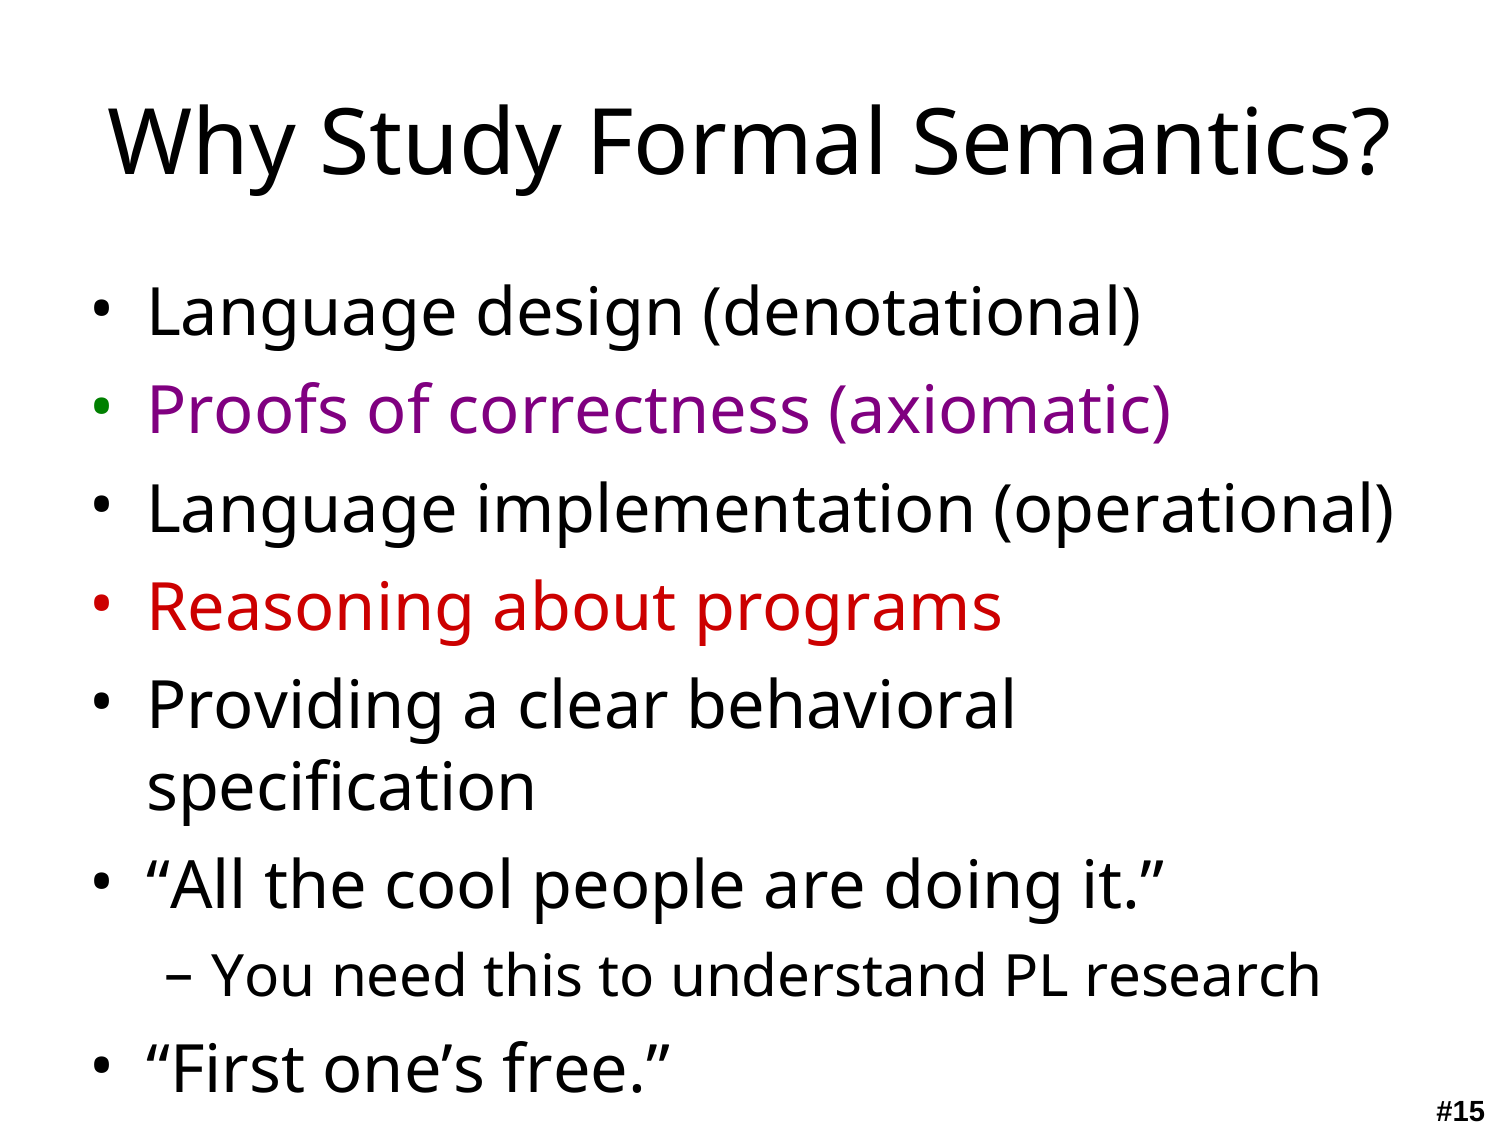

# Why Study Formal Semantics?
Language design (denotational)
Proofs of correctness (axiomatic)
Language implementation (operational)
Reasoning about programs
Providing a clear behavioral specification
“All the cool people are doing it.”
You need this to understand PL research
“First one’s free.”
15